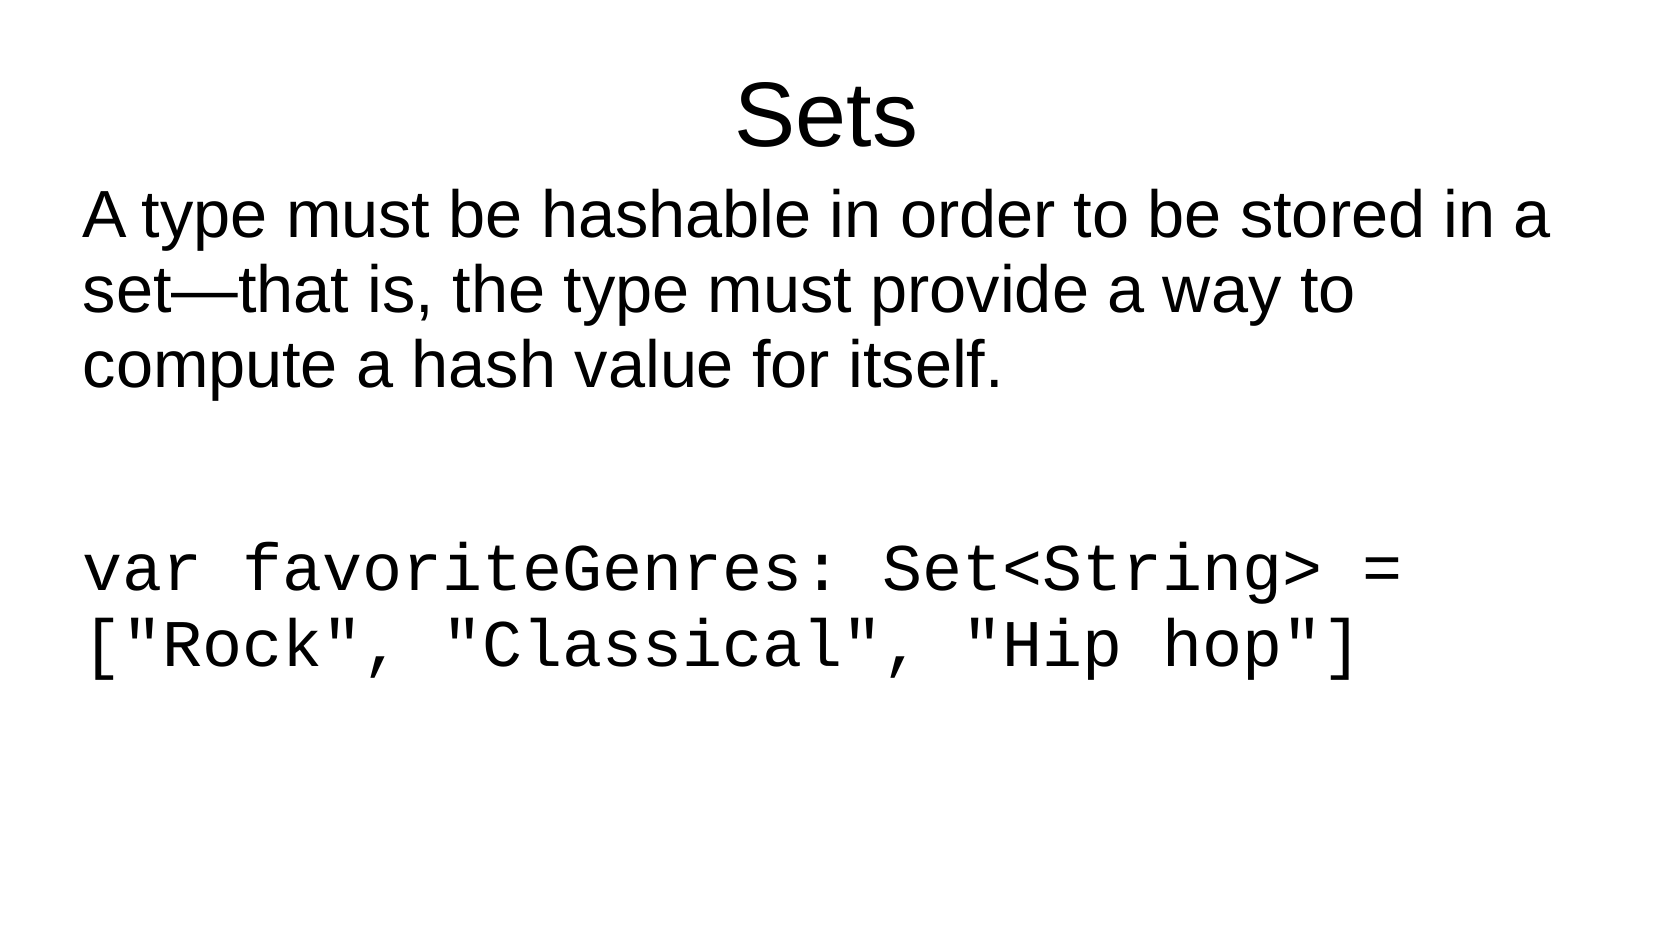

# Sets
A type must be hashable in order to be stored in a set—that is, the type must provide a way to compute a hash value for itself.
var favoriteGenres: Set<String> = ["Rock", "Classical", "Hip hop"]